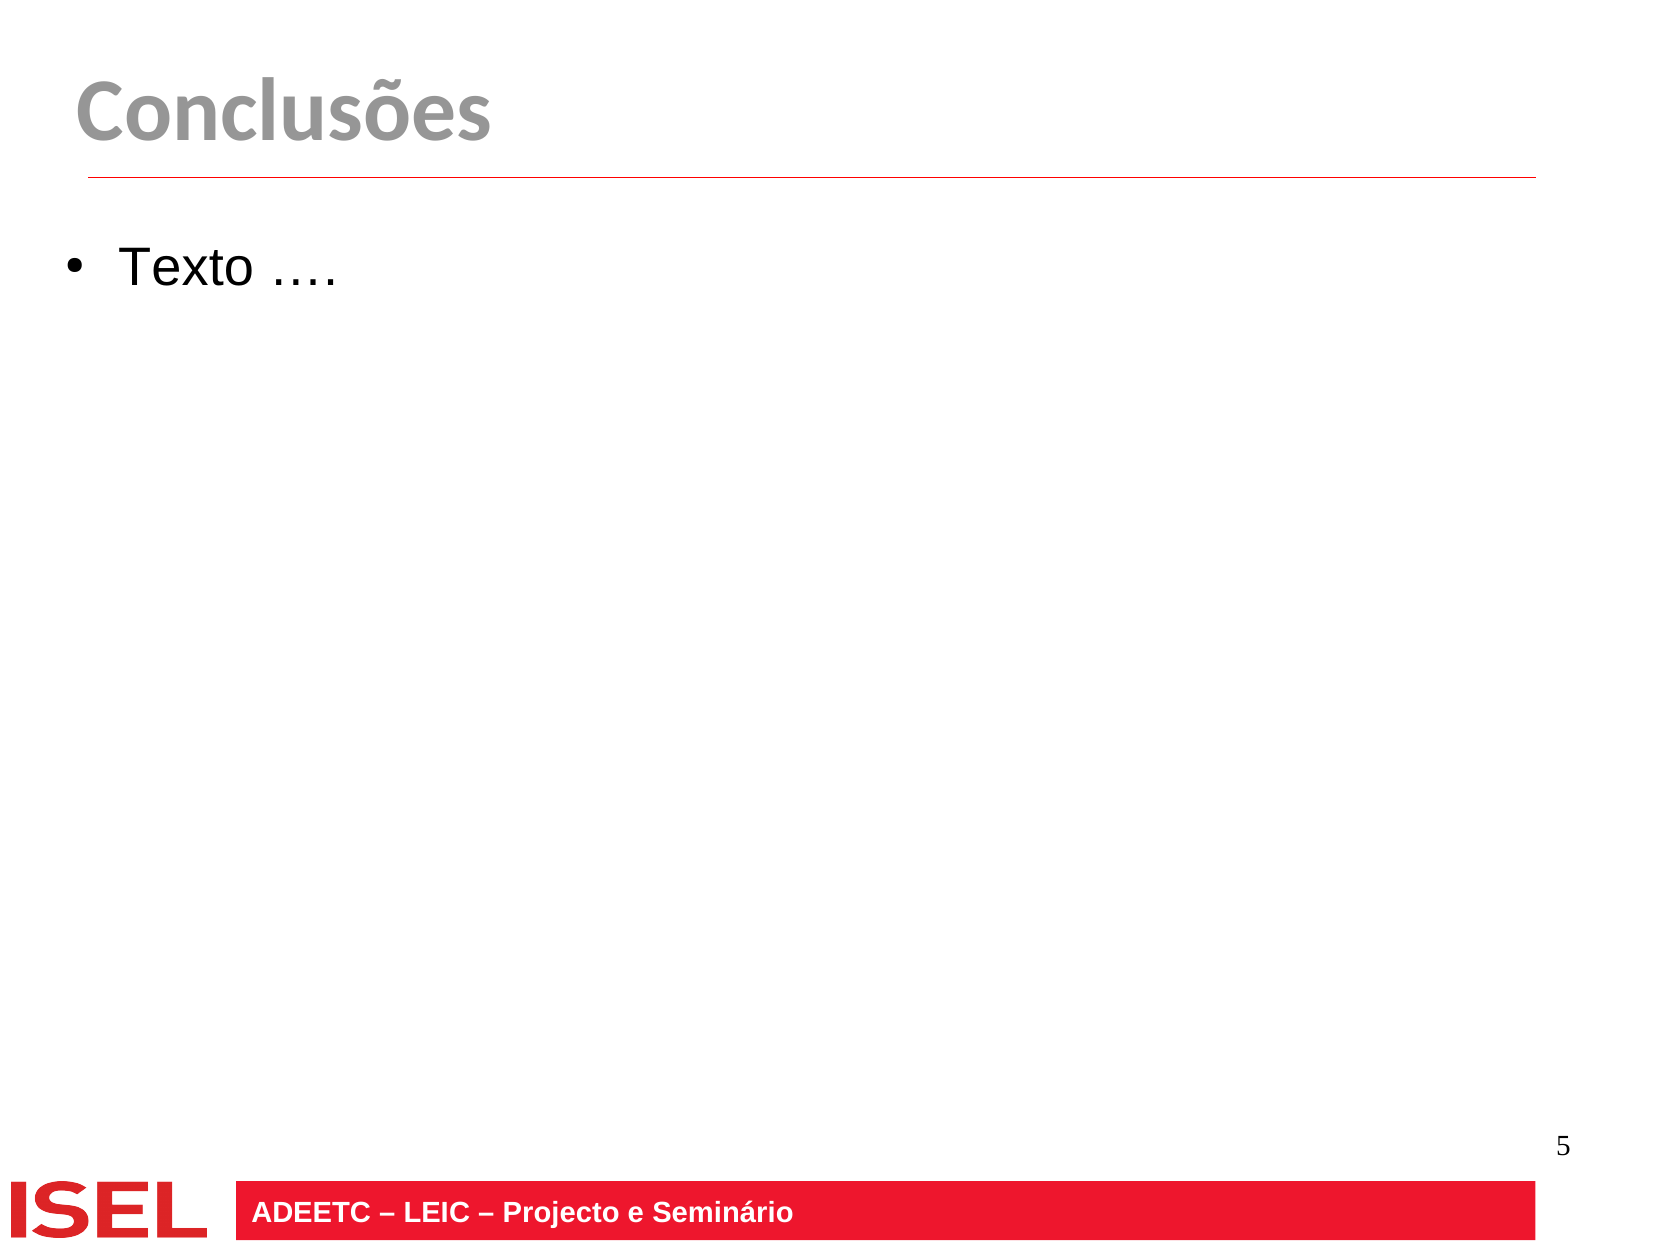

# Conclusões
Texto ….
5
ADEETC – LEIC – Projecto e Seminário